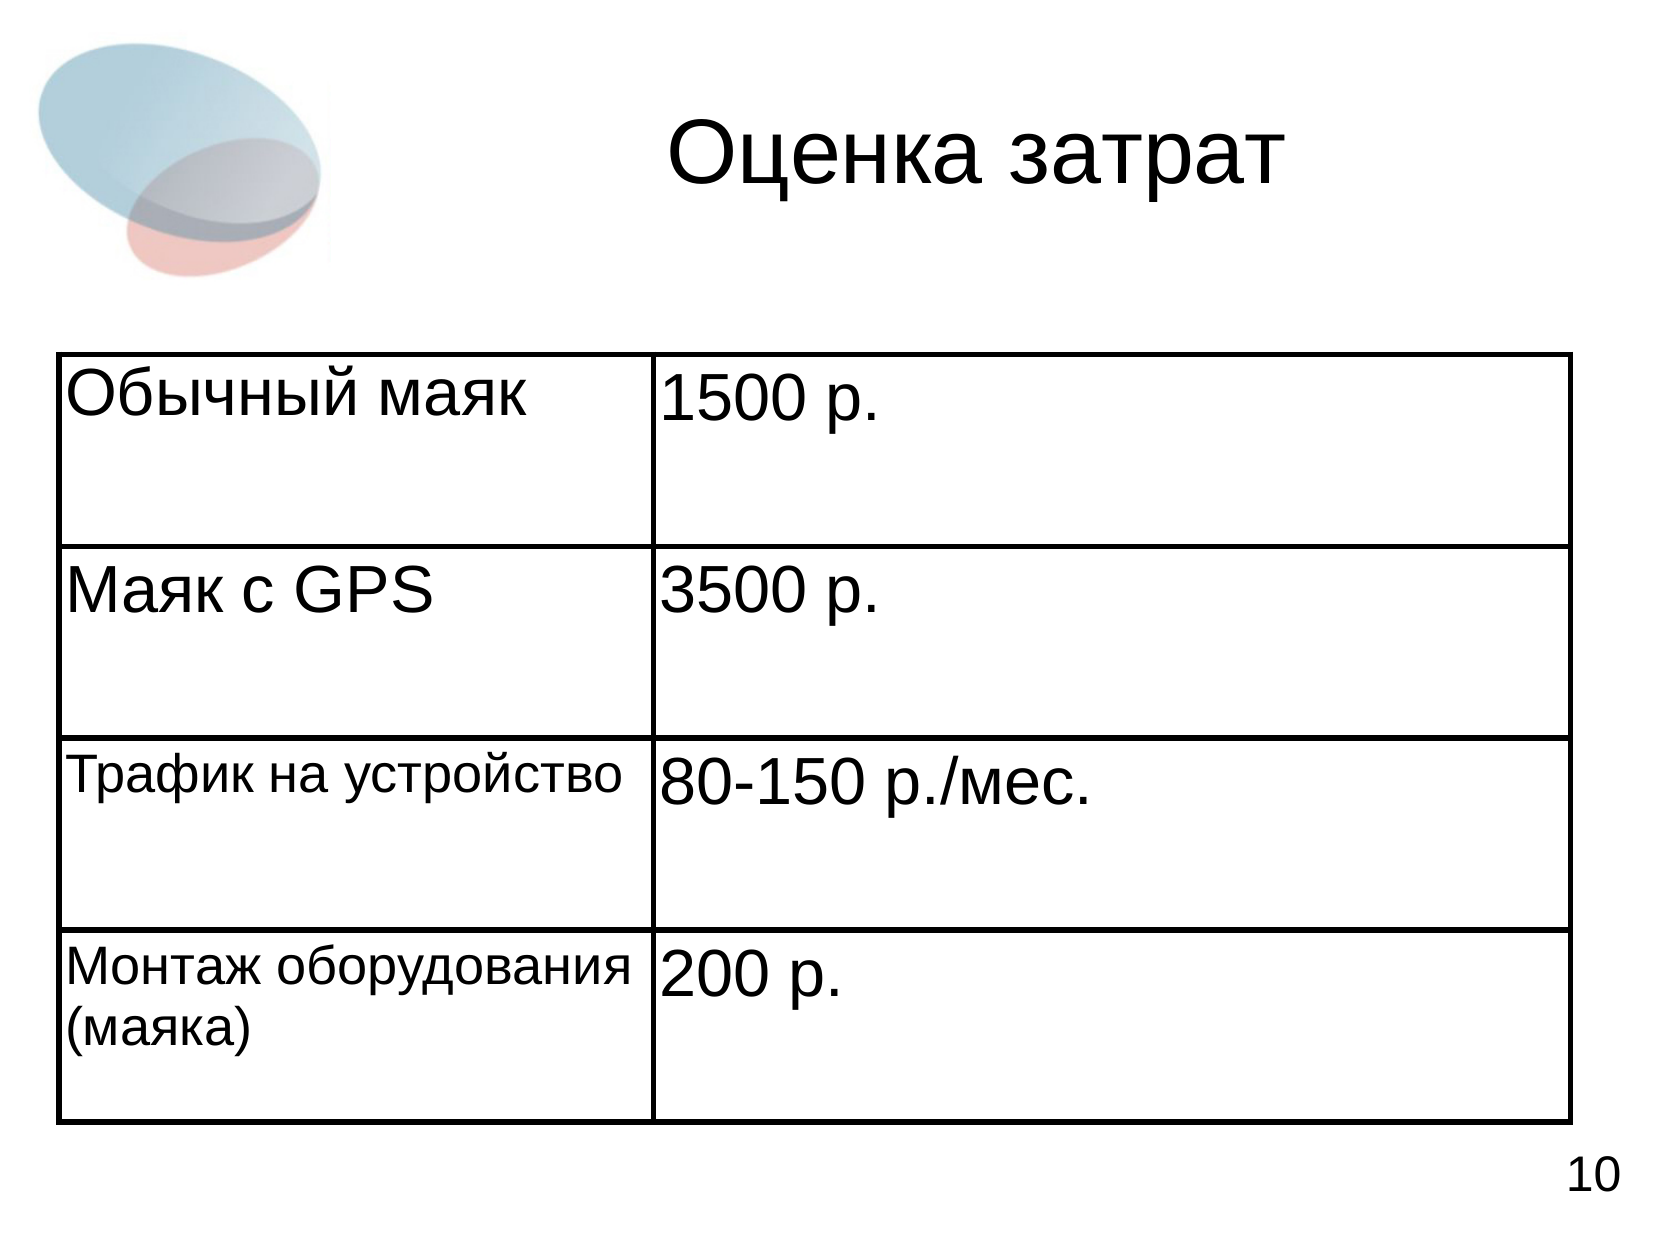

# Оценка затрат
| Обычный маяк | 1500 р. |
| --- | --- |
| Маяк с GPS | 3500 р. |
| Трафик на устройство | 80-150 р./мес. |
| Монтаж оборудования (маяка) | 200 р. |
10